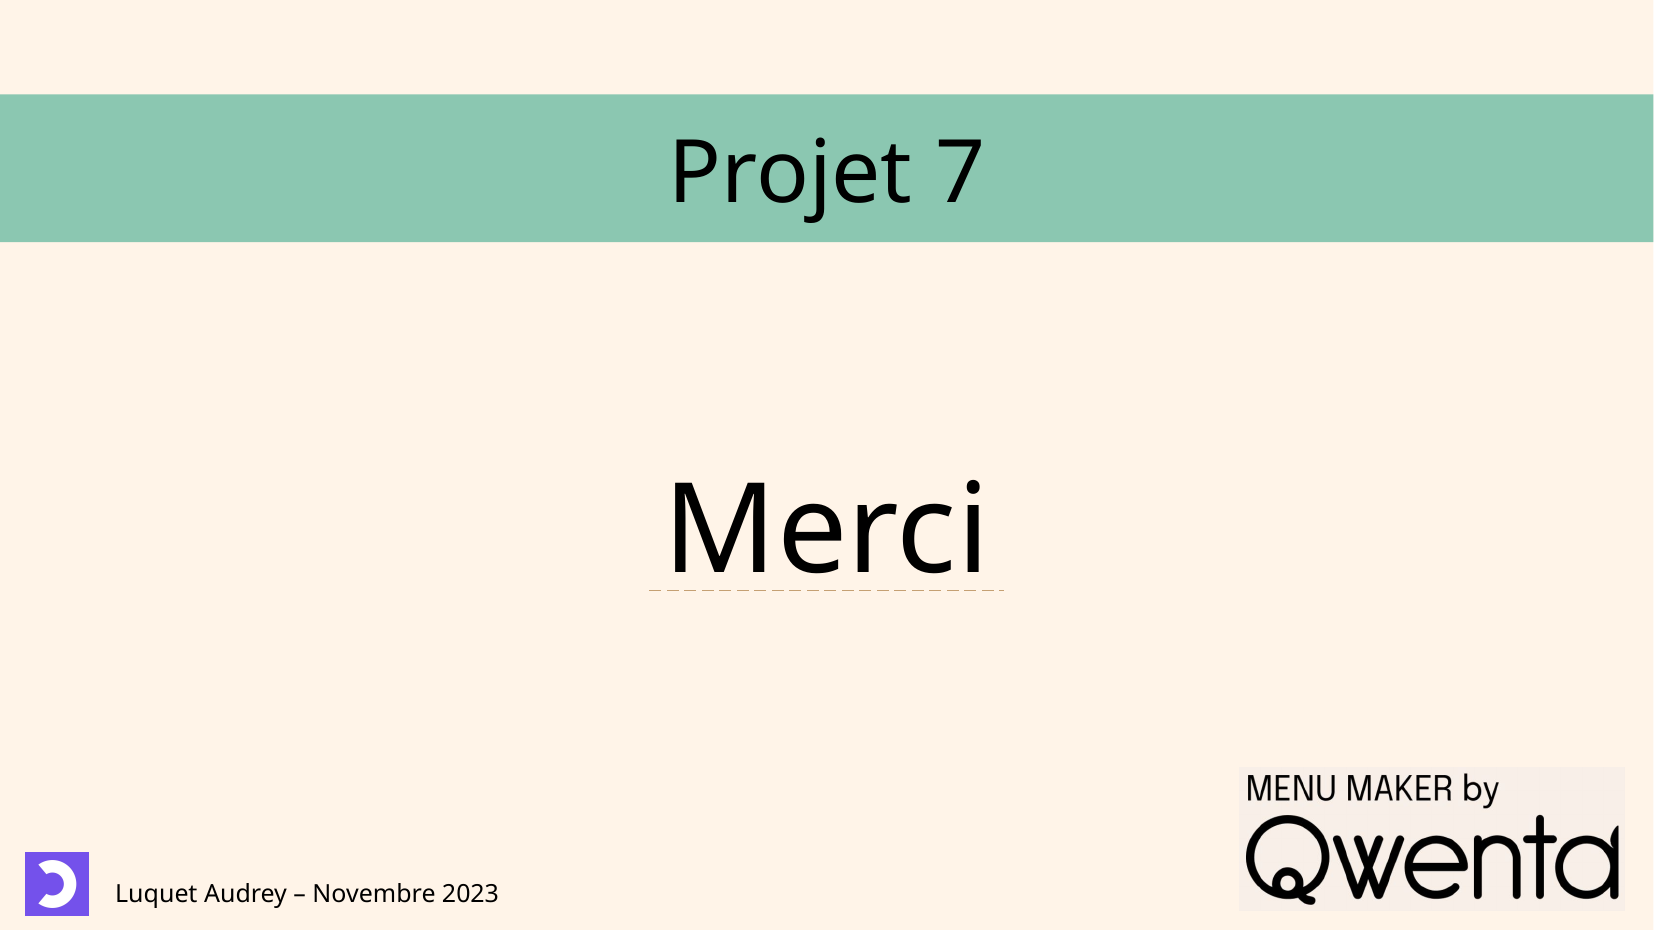

# Projet 7
Merci
Luquet Audrey – Novembre 2023